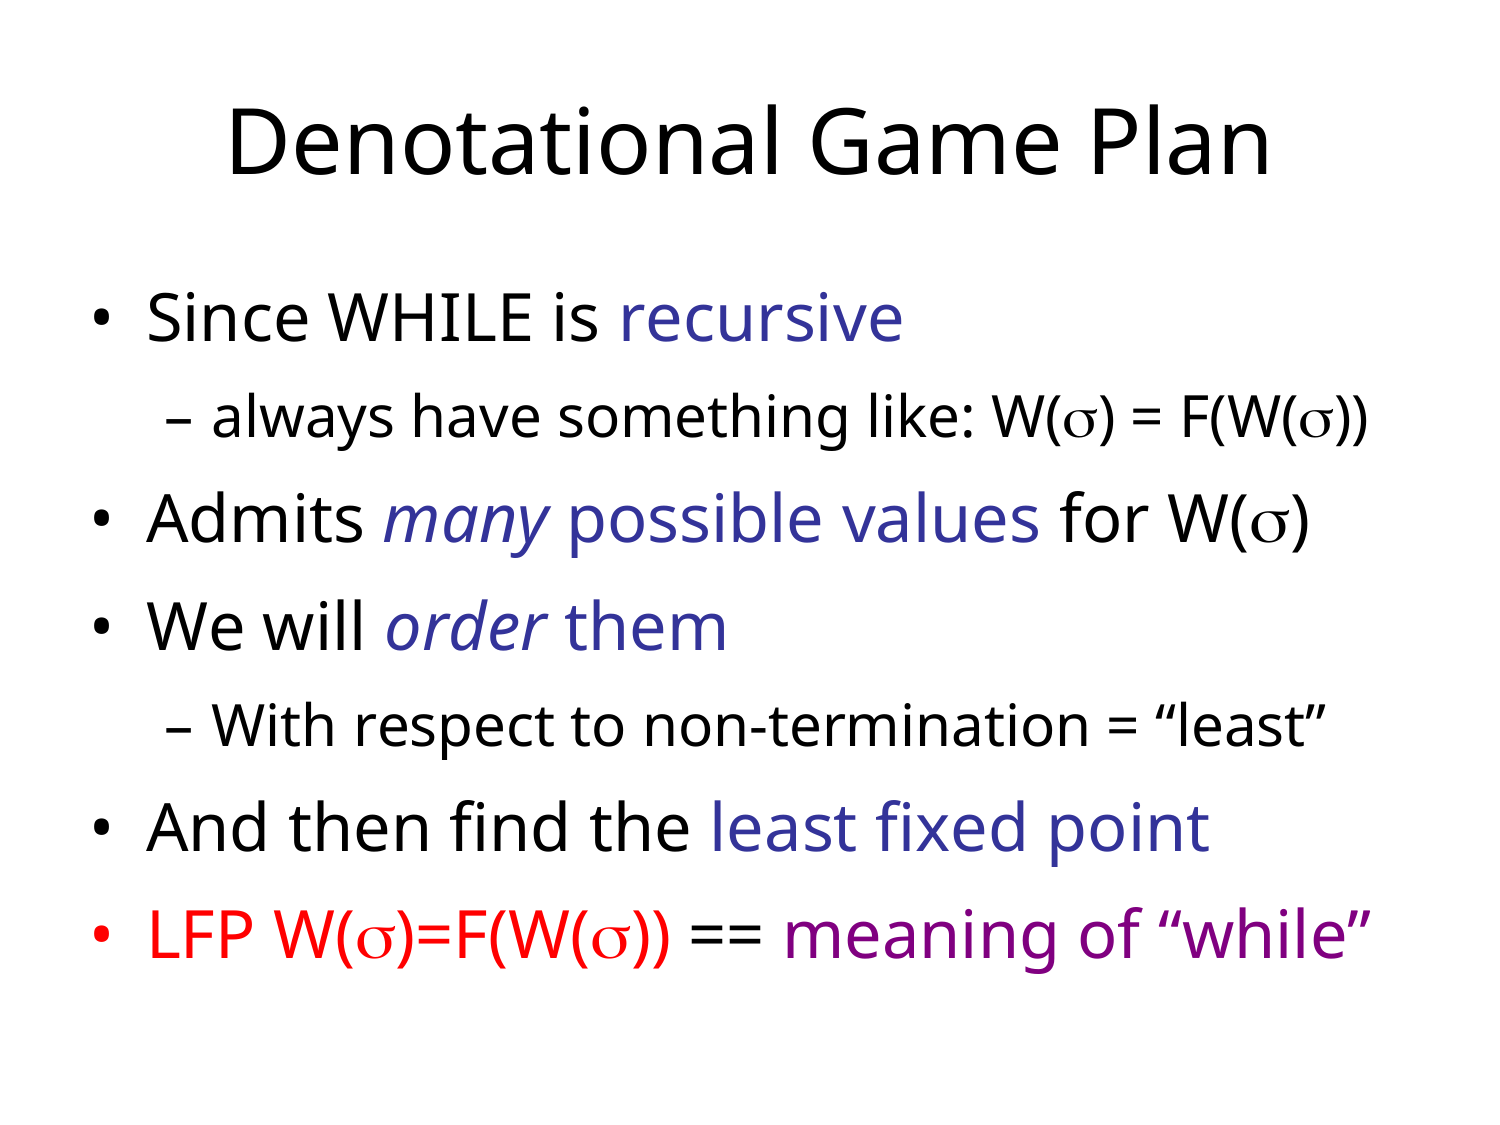

# Denotational Game Plan
Since WHILE is recursive
always have something like: W() = F(W())
Admits many possible values for W()
We will order them
With respect to non-termination = “least”
And then find the least fixed point
LFP W()=F(W()) == meaning of “while”